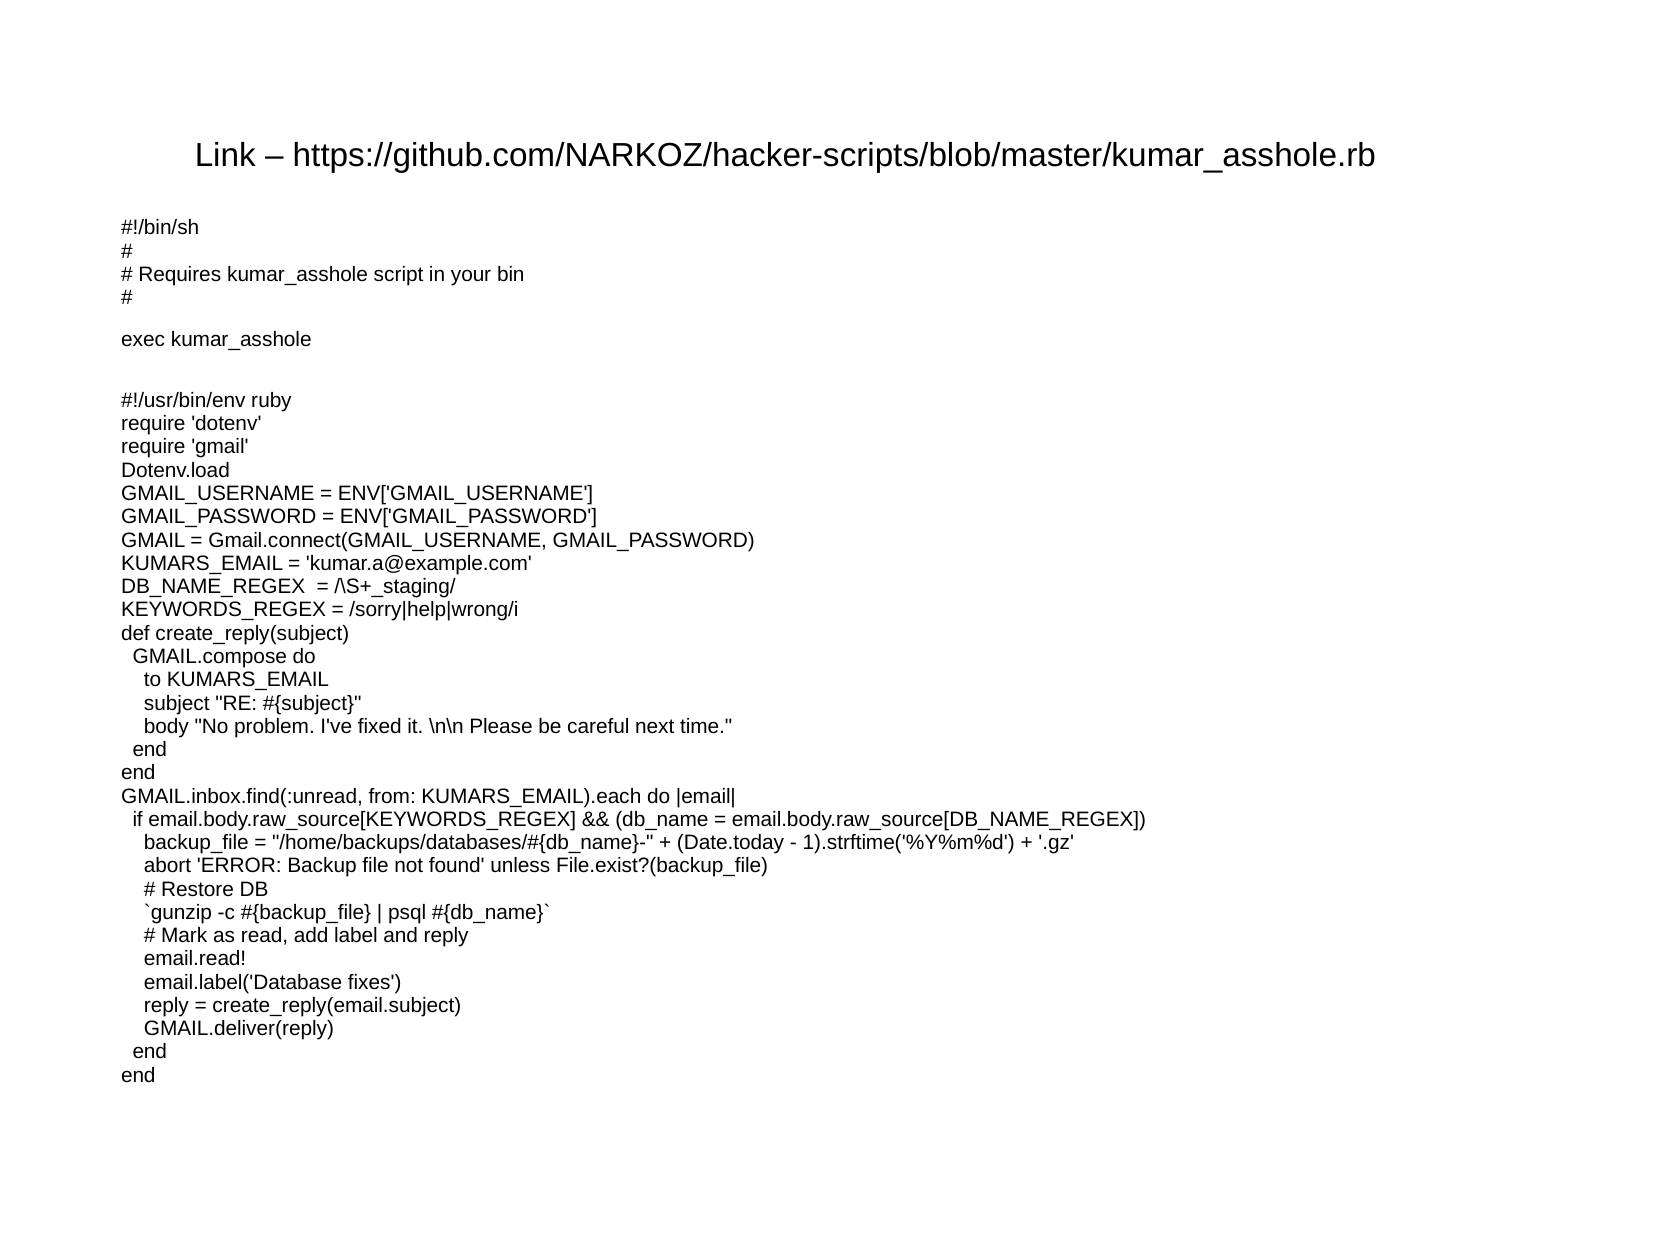

Link – https://github.com/NARKOZ/hacker-scripts/blob/master/kumar_asshole.rb
#!/bin/sh
#
# Requires kumar_asshole script in your bin
#
exec kumar_asshole
#!/usr/bin/env ruby
require 'dotenv'
require 'gmail'
Dotenv.load
GMAIL_USERNAME = ENV['GMAIL_USERNAME']
GMAIL_PASSWORD = ENV['GMAIL_PASSWORD']
GMAIL = Gmail.connect(GMAIL_USERNAME, GMAIL_PASSWORD)
KUMARS_EMAIL = 'kumar.a@example.com'
DB_NAME_REGEX = /\S+_staging/
KEYWORDS_REGEX = /sorry|help|wrong/i
def create_reply(subject)
 GMAIL.compose do
 to KUMARS_EMAIL
 subject "RE: #{subject}"
 body "No problem. I've fixed it. \n\n Please be careful next time."
 end
end
GMAIL.inbox.find(:unread, from: KUMARS_EMAIL).each do |email|
 if email.body.raw_source[KEYWORDS_REGEX] && (db_name = email.body.raw_source[DB_NAME_REGEX])
 backup_file = "/home/backups/databases/#{db_name}-" + (Date.today - 1).strftime('%Y%m%d') + '.gz'
 abort 'ERROR: Backup file not found' unless File.exist?(backup_file)
 # Restore DB
 `gunzip -c #{backup_file} | psql #{db_name}`
 # Mark as read, add label and reply
 email.read!
 email.label('Database fixes')
 reply = create_reply(email.subject)
 GMAIL.deliver(reply)
 end
end